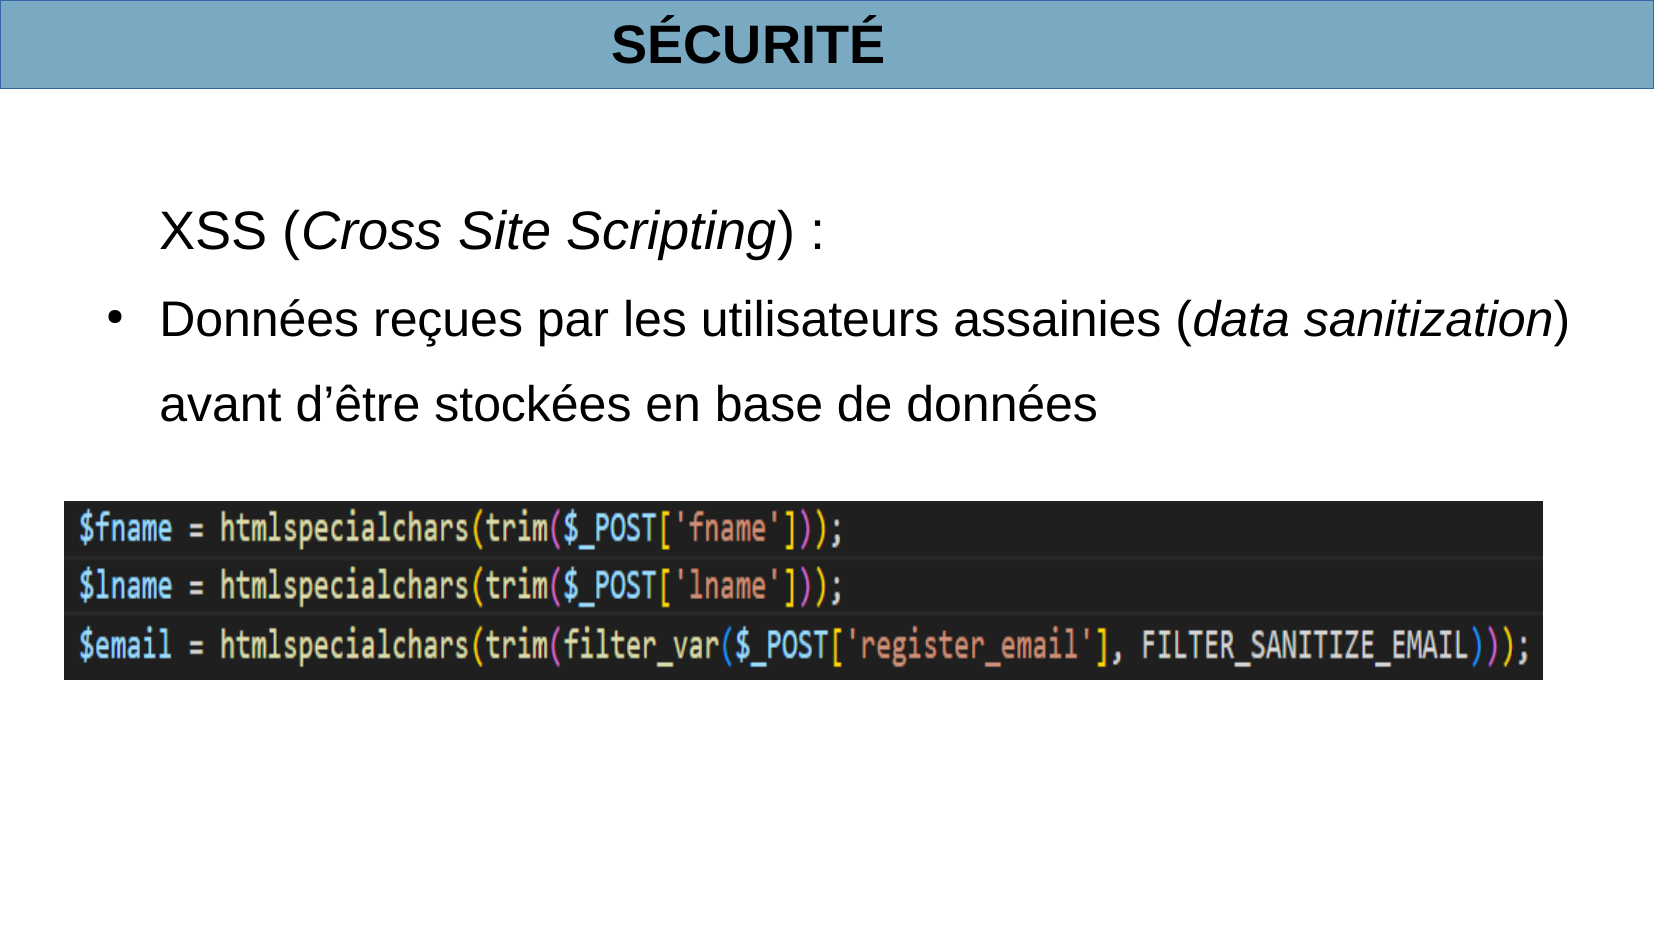

SÉCURITÉ
# XSS (Cross Site Scripting) :
Données reçues par les utilisateurs assainies (data sanitization)
avant d’être stockées en base de données